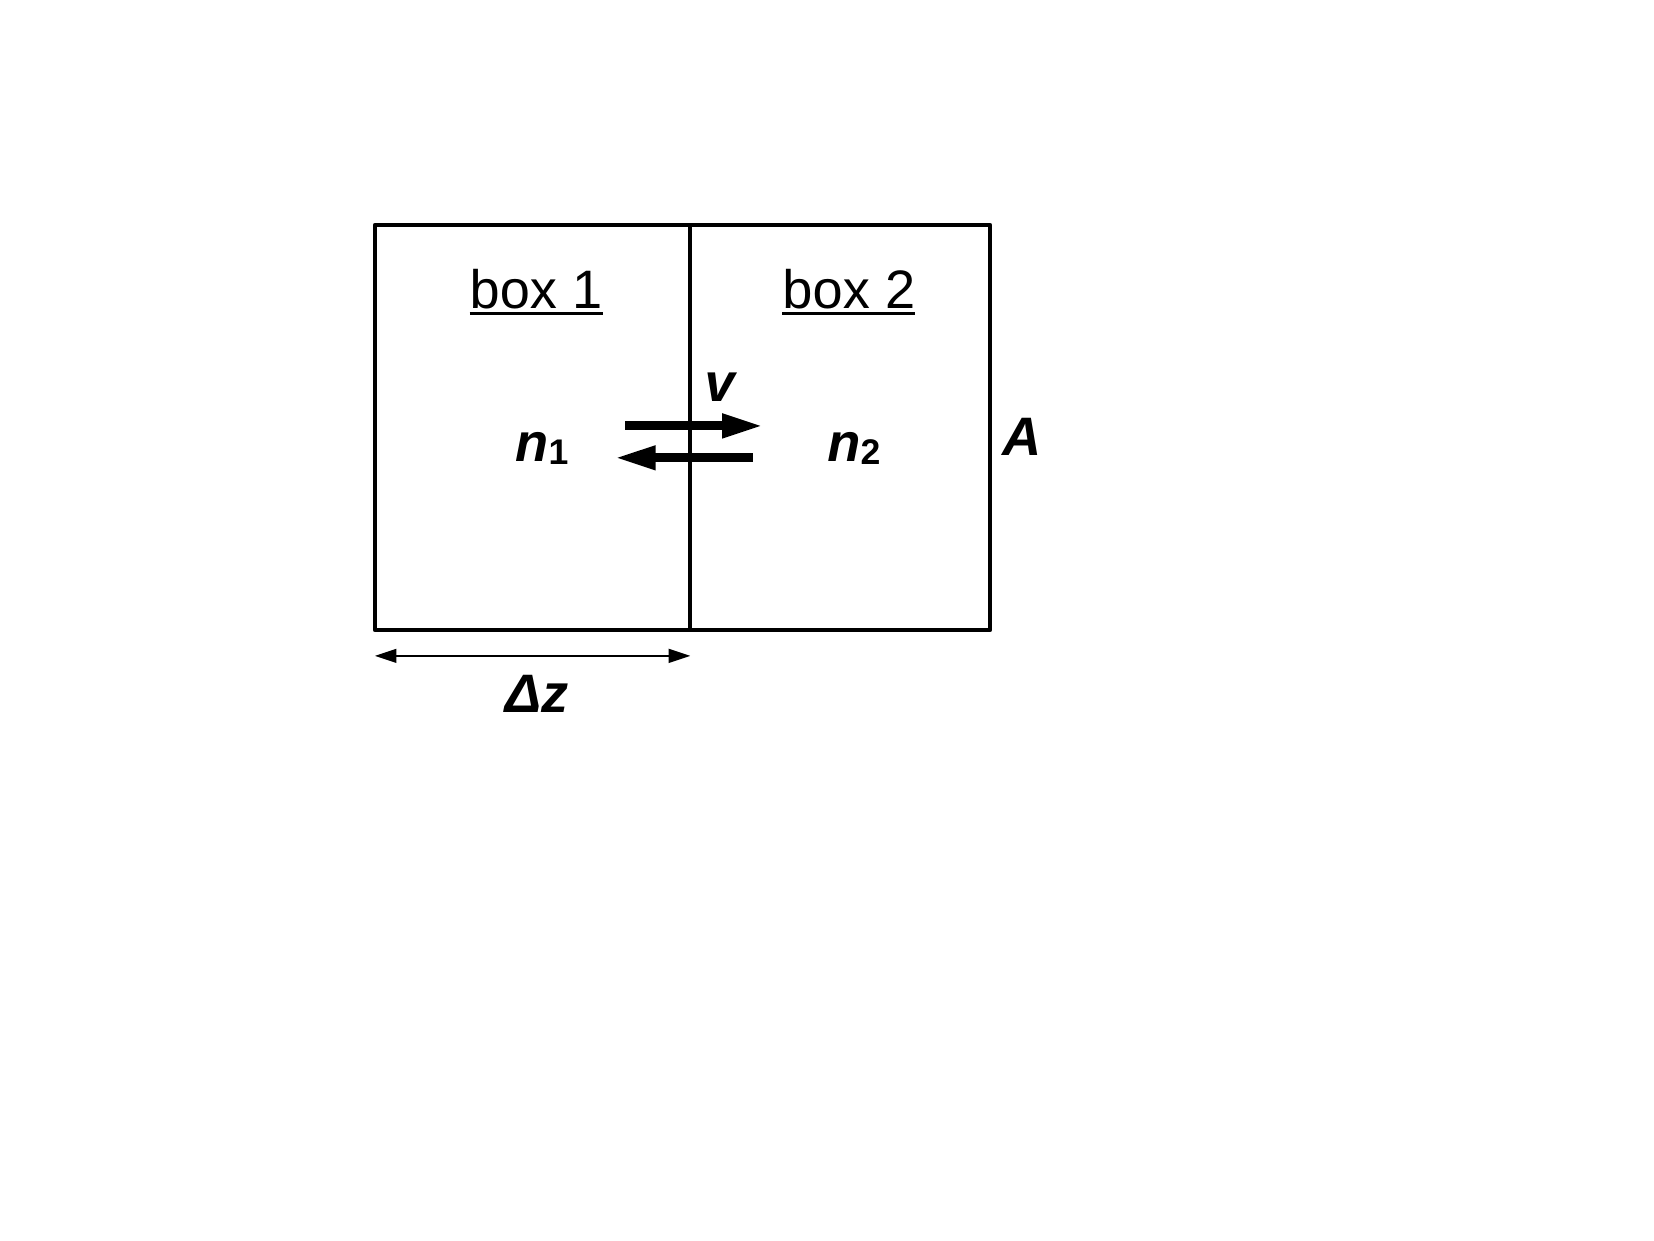

box 1
box 2
v
A
n1
n2
Δz